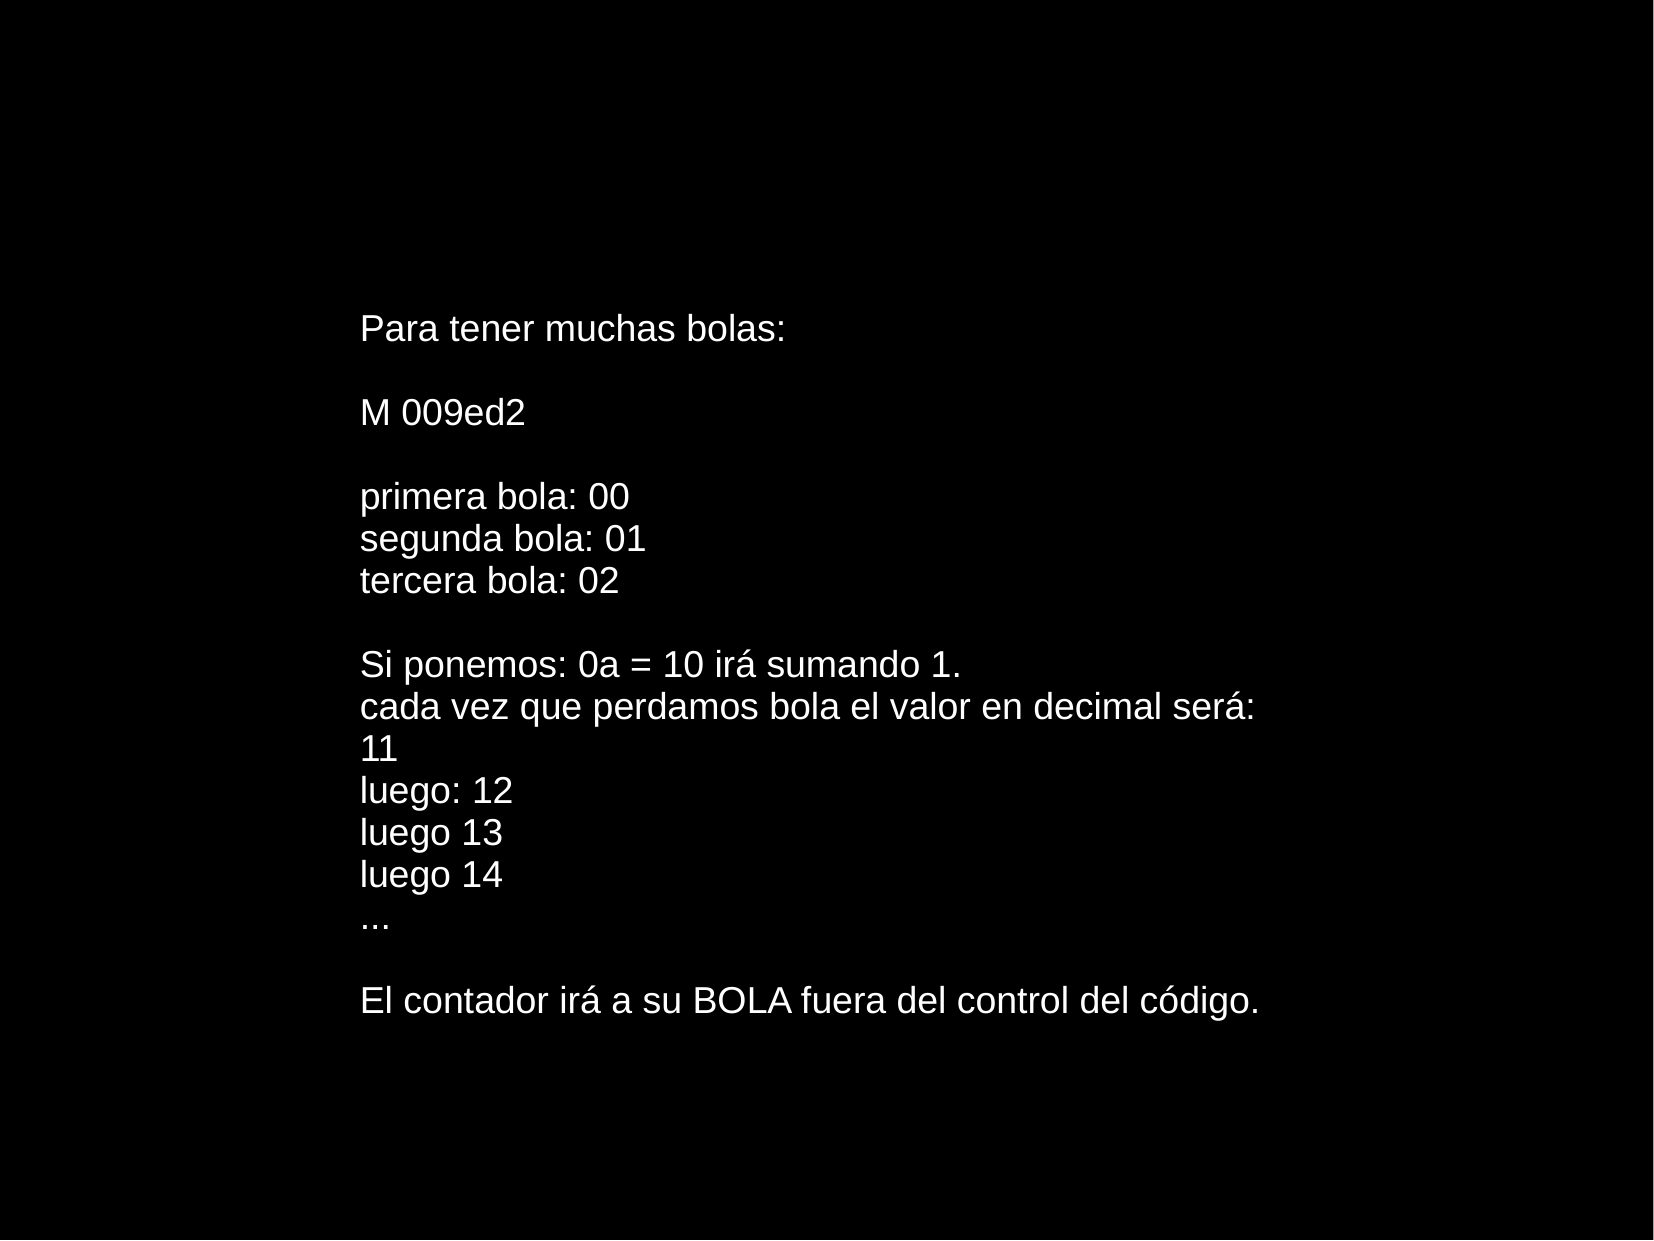

Para tener muchas bolas:
M 009ed2
primera bola: 00
segunda bola: 01
tercera bola: 02
Si ponemos: 0a = 10 irá sumando 1.
cada vez que perdamos bola el valor en decimal será: 11
luego: 12
luego 13
luego 14
...
El contador irá a su BOLA fuera del control del código.